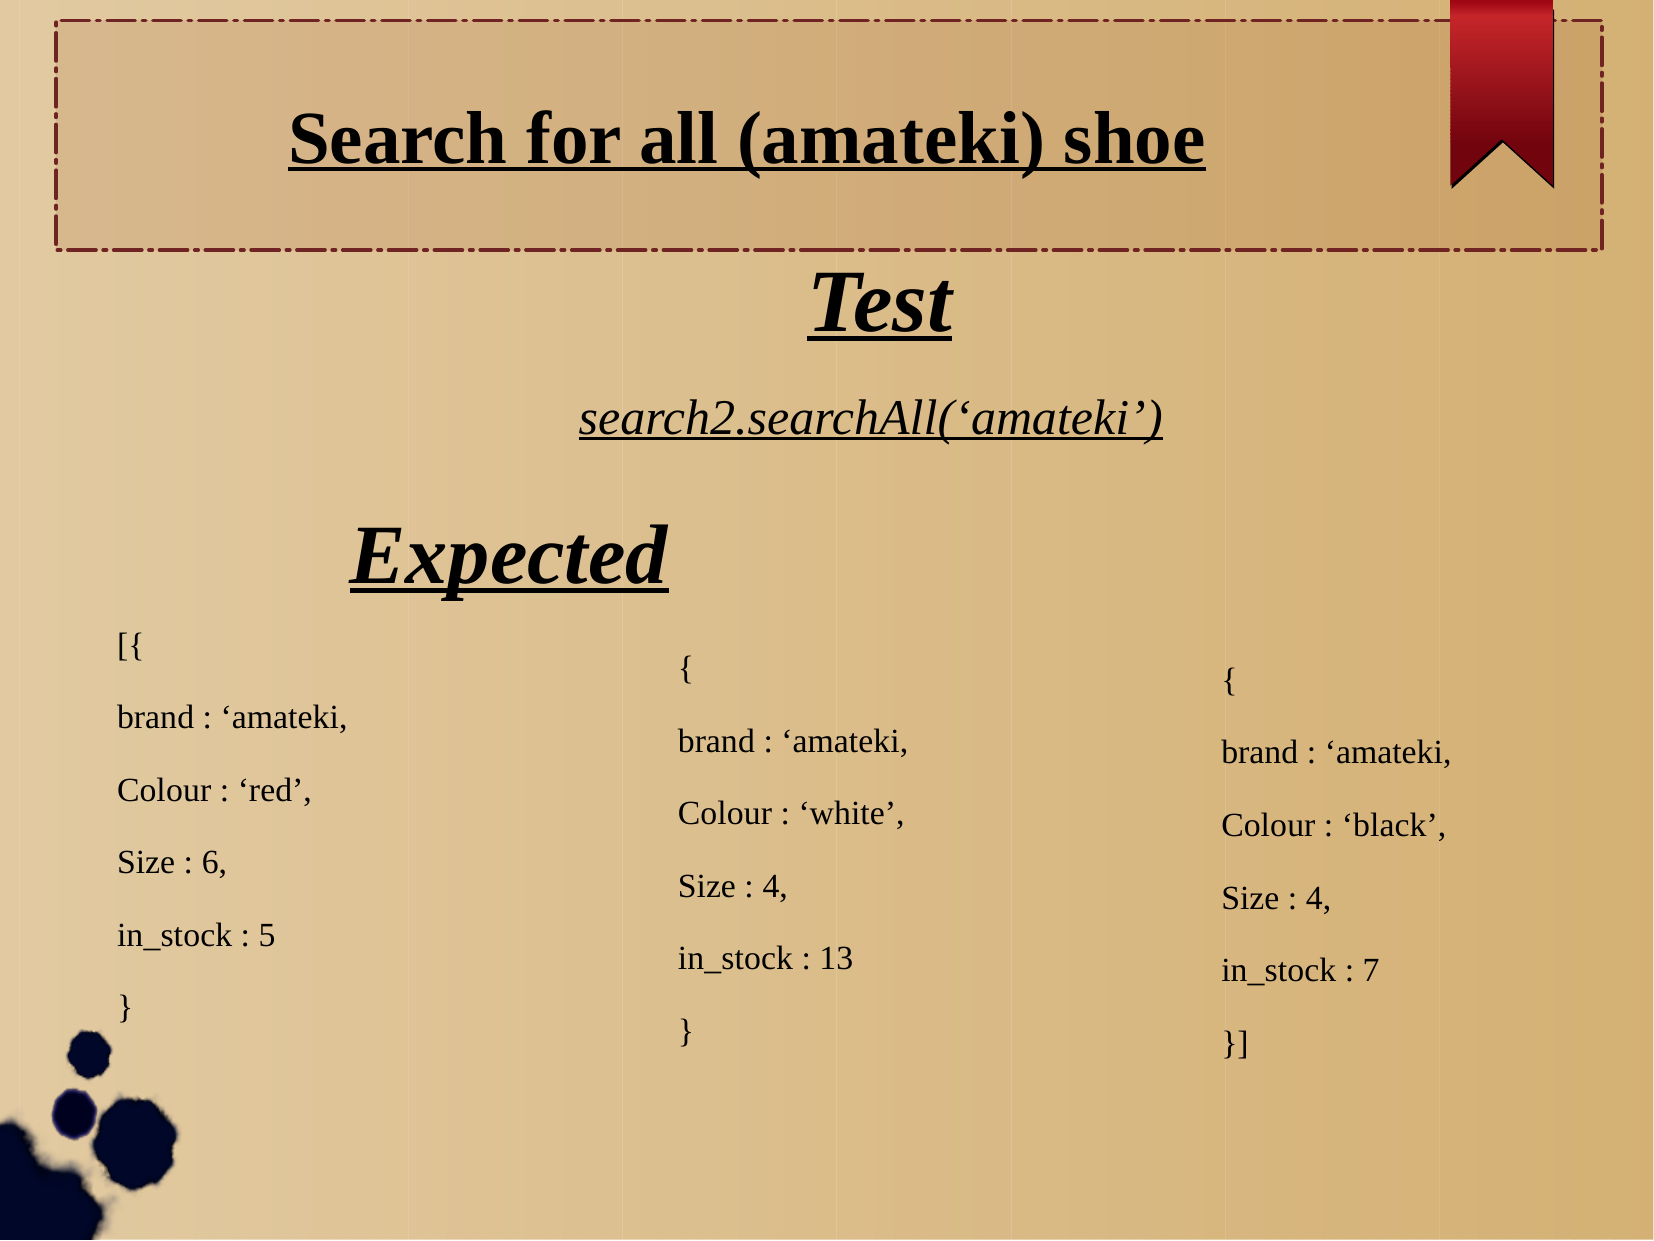

# Search for all (amateki) shoe
Test
search2.searchAll(‘amateki’)
Expected
[{
brand : ‘amateki,
Colour : ‘red’,
Size : 6,
in_stock : 5
}
{
brand : ‘amateki,
Colour : ‘white’,
Size : 4,
in_stock : 13
}
{
brand : ‘amateki,
Colour : ‘black’,
Size : 4,
in_stock : 7
}]